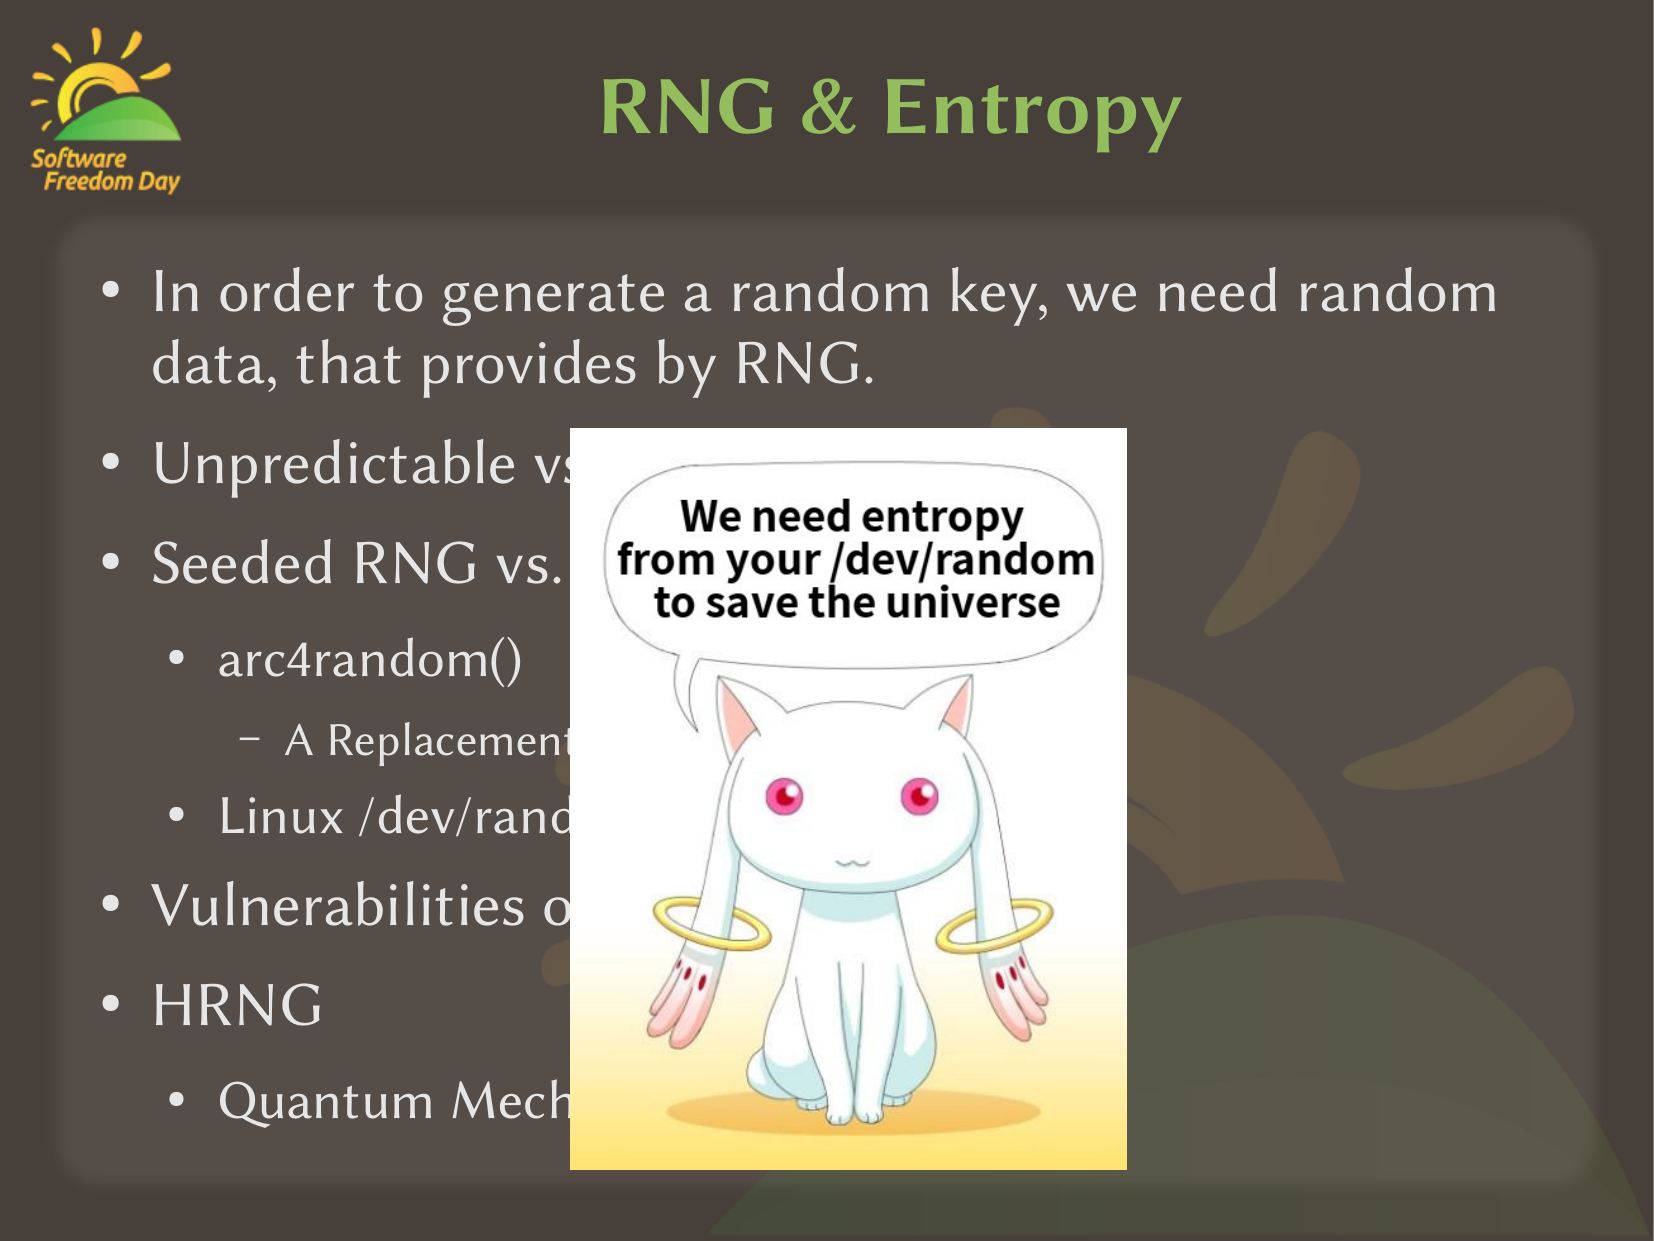

# RNG & Entropy
In order to generate a random key, we need random data, that provides by RNG.
Unpredictable vs. Randomness
Seeded RNG vs. Entropy Collector
arc4random()
A Replacement Call for Random
Linux /dev/random
Vulnerabilities of /dev/random
HRNG
Quantum Mechanism